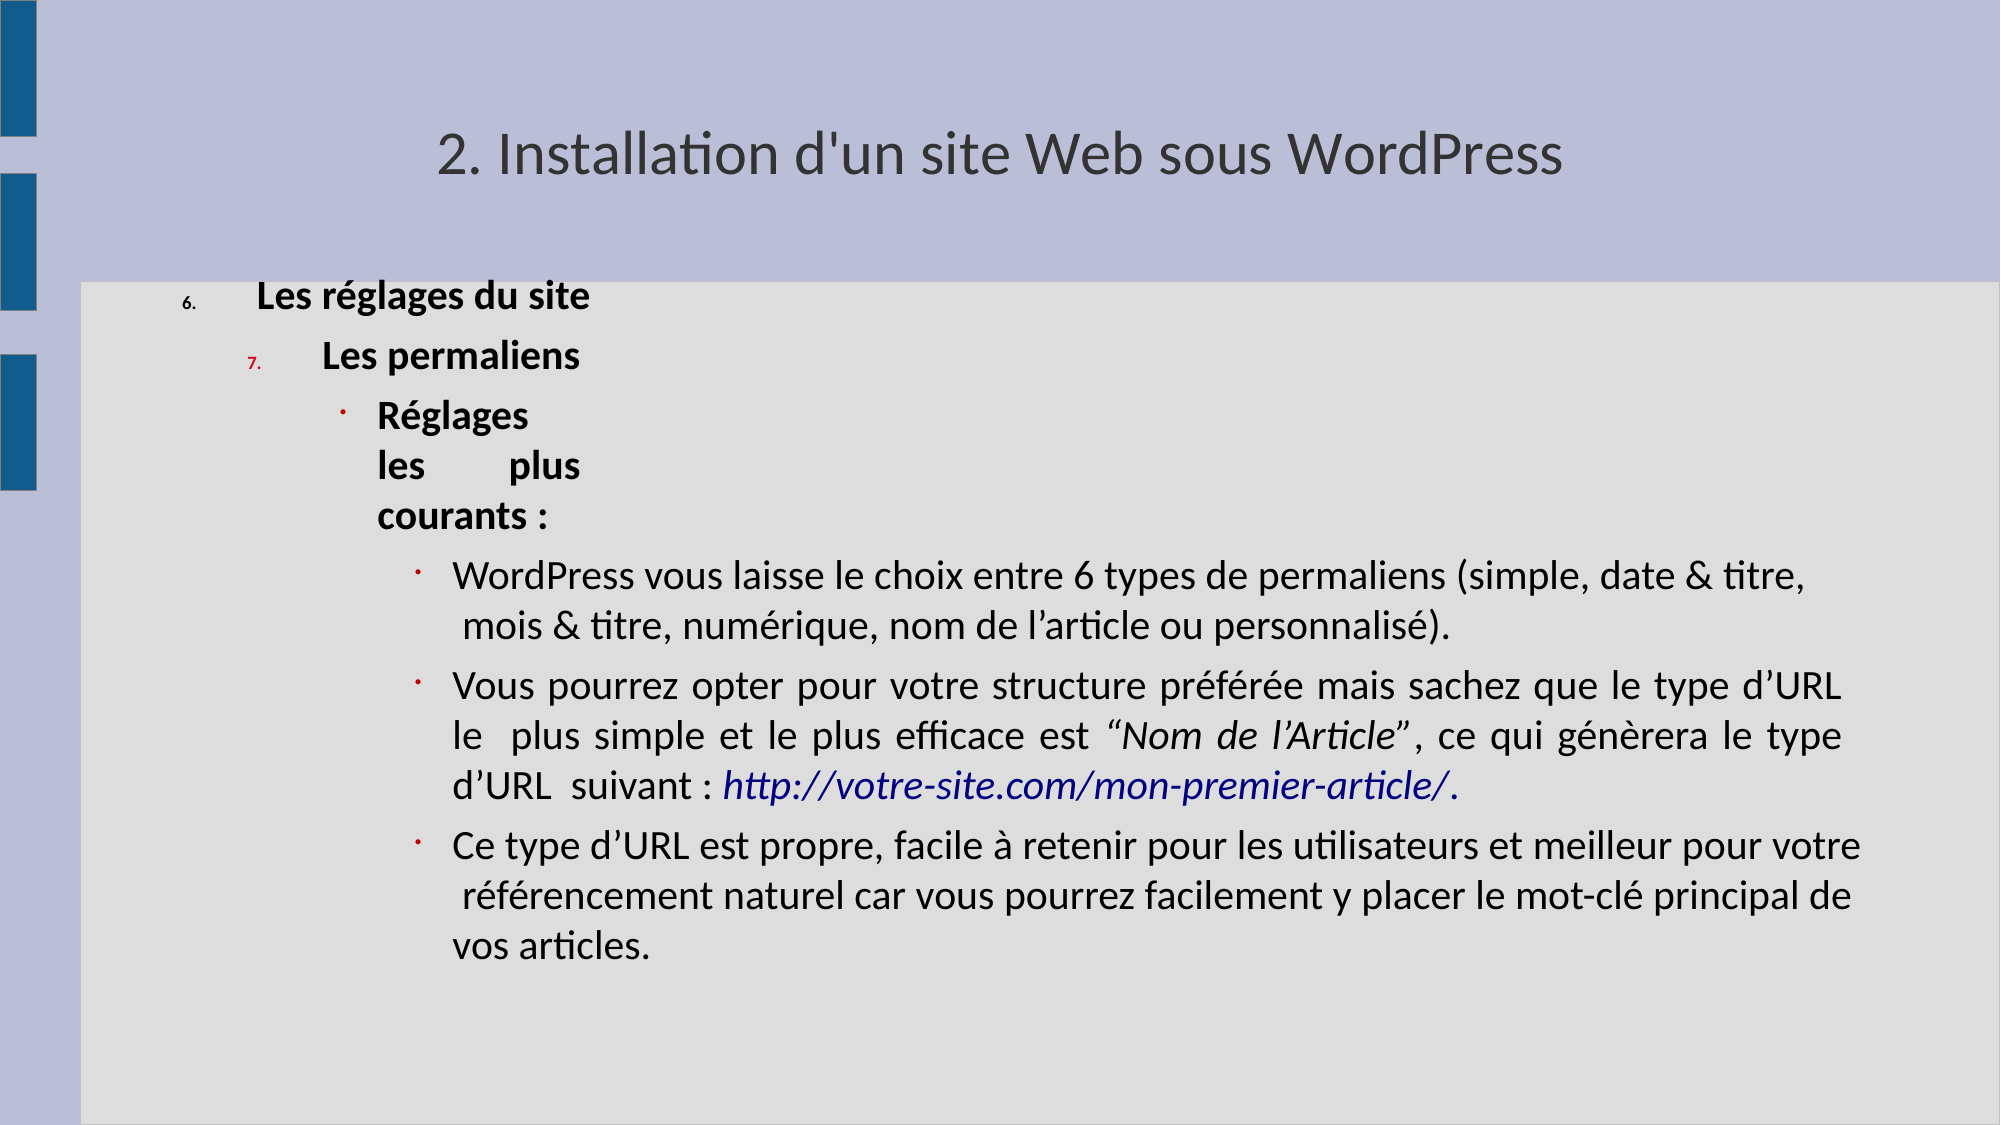

# 2. Installation d'un site Web sous WordPress
Les réglages du site
Les permaliens
Réglages les plus courants :
WordPress vous laisse le choix entre 6 types de permaliens (simple, date & titre, mois & titre, numérique, nom de l’article ou personnalisé).
Vous pourrez opter pour votre structure préférée mais sachez que le type d’URL le plus simple et le plus efficace est “Nom de l’Article”, ce qui génèrera le type d’URL suivant : http://votre-site.com/mon-premier-article/.
Ce type d’URL est propre, facile à retenir pour les utilisateurs et meilleur pour votre référencement naturel car vous pourrez facilement y placer le mot-clé principal de vos articles.